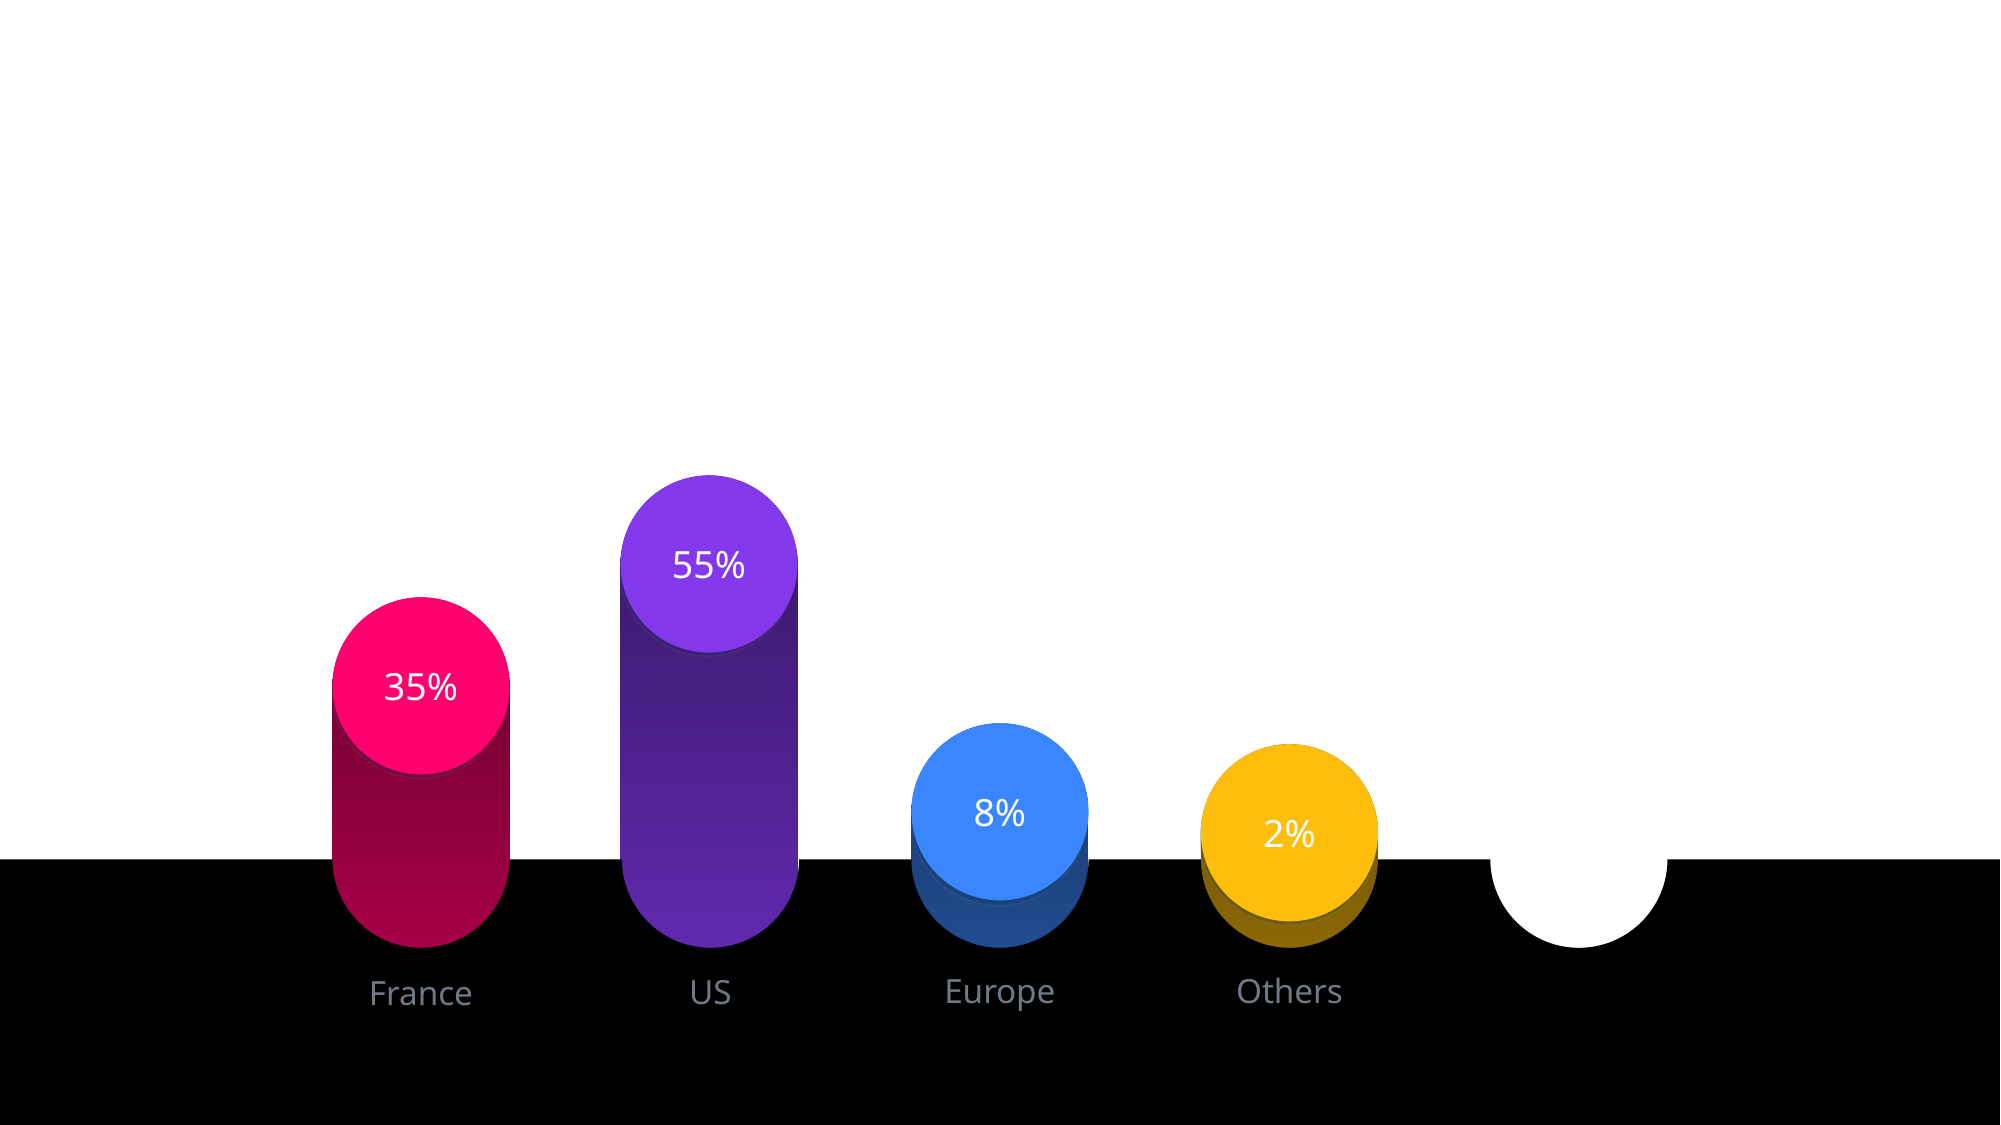

Distribution of movie nationalities in 2019
But…
55%
35%
8%
2%
Others
Europe
US
France